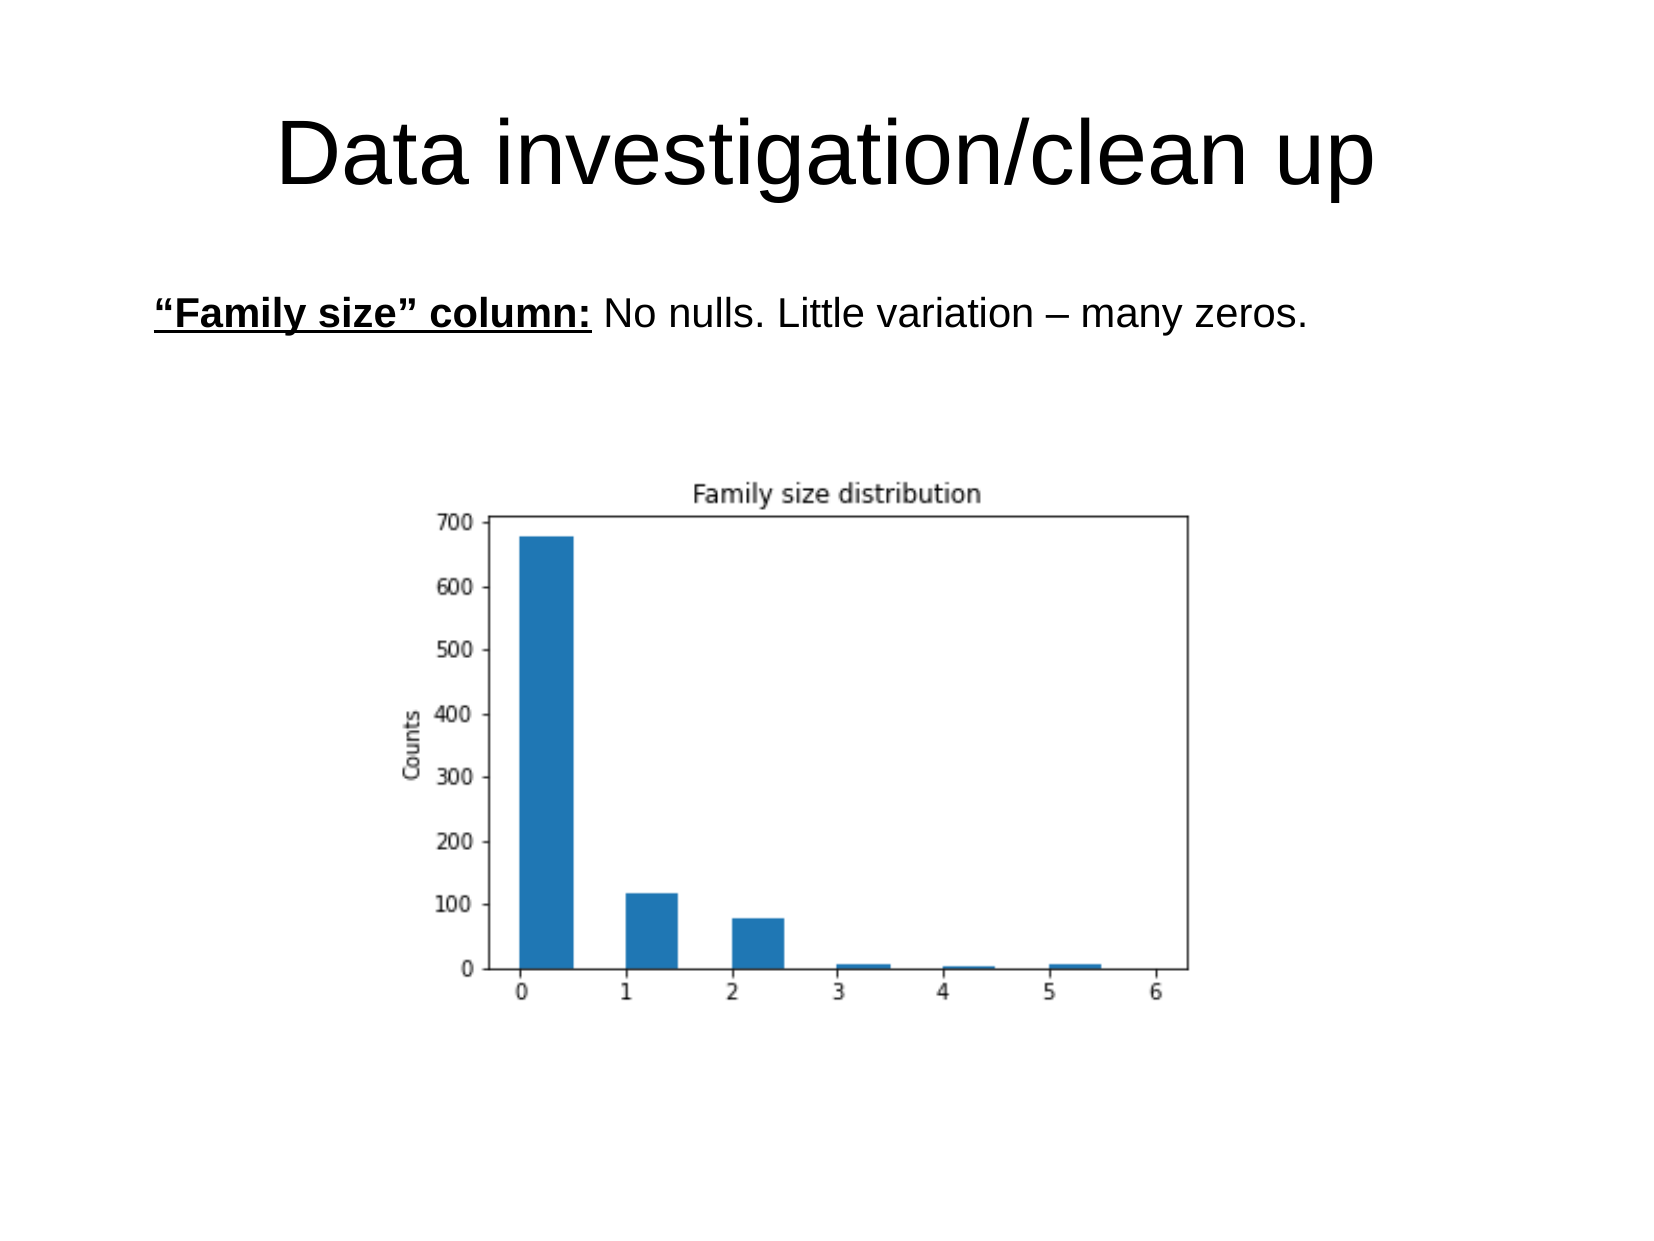

# Data investigation/clean up
“Family size” column: No nulls. Little variation – many zeros.